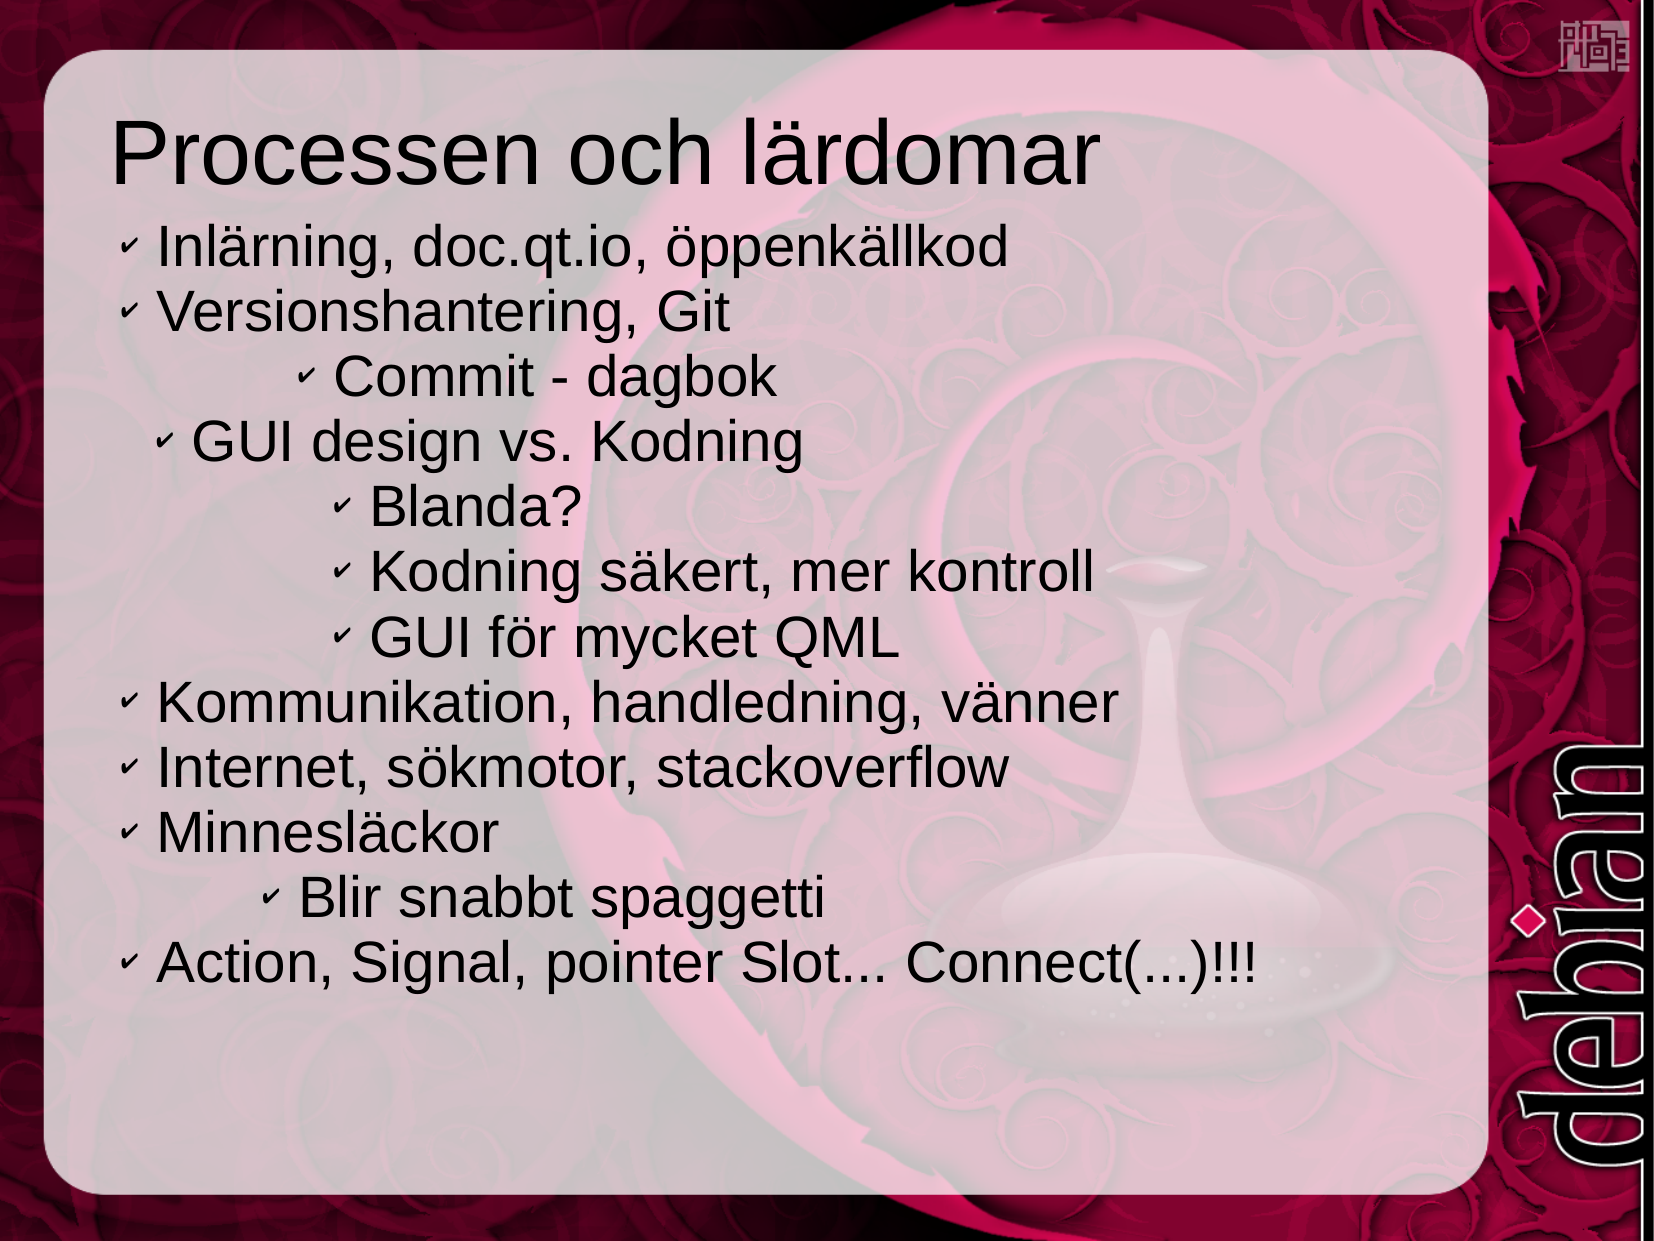

Processen och lärdomar
Inlärning, doc.qt.io, öppenkällkod
Versionshantering, Git
Commit - dagbok
GUI design vs. Kodning
Blanda?
Kodning säkert, mer kontroll
GUI för mycket QML
Kommunikation, handledning, vänner
Internet, sökmotor, stackoverflow
Minnesläckor
Blir snabbt spaggetti
Action, Signal, pointer Slot... Connect(...)!!!